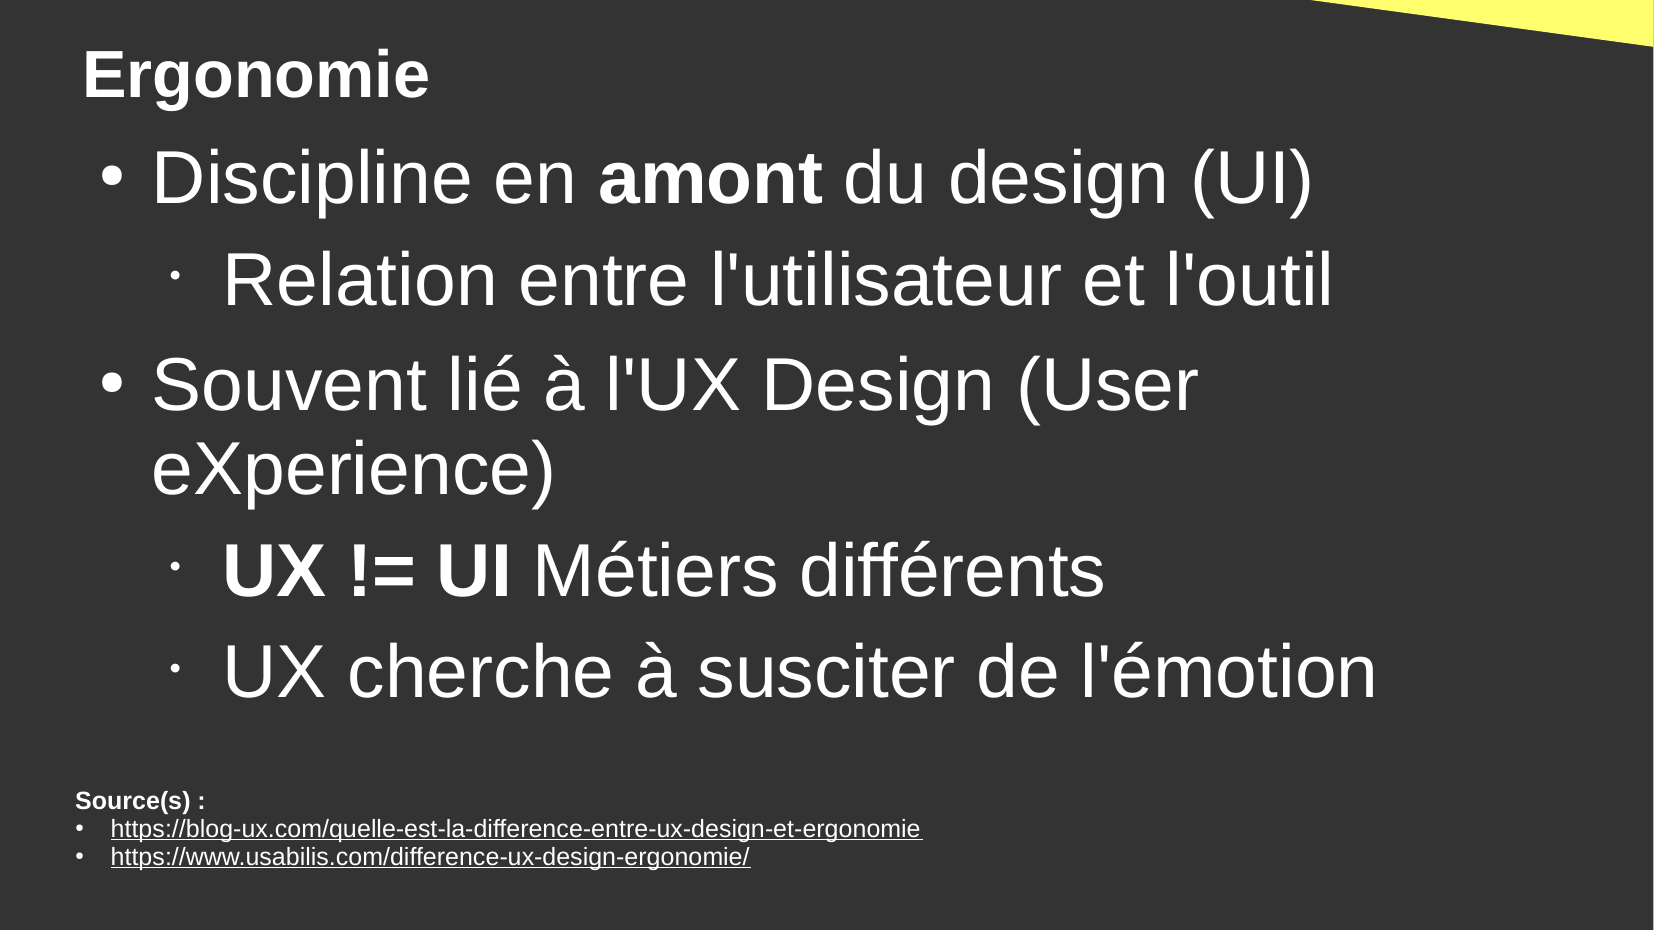

# Ergonomie
Discipline en amont du design (UI)
Relation entre l'utilisateur et l'outil
Souvent lié à l'UX Design (User eXperience)
UX != UI Métiers différents
UX cherche à susciter de l'émotion
Source(s) :
https://blog-ux.com/quelle-est-la-difference-entre-ux-design-et-ergonomie
https://www.usabilis.com/difference-ux-design-ergonomie/